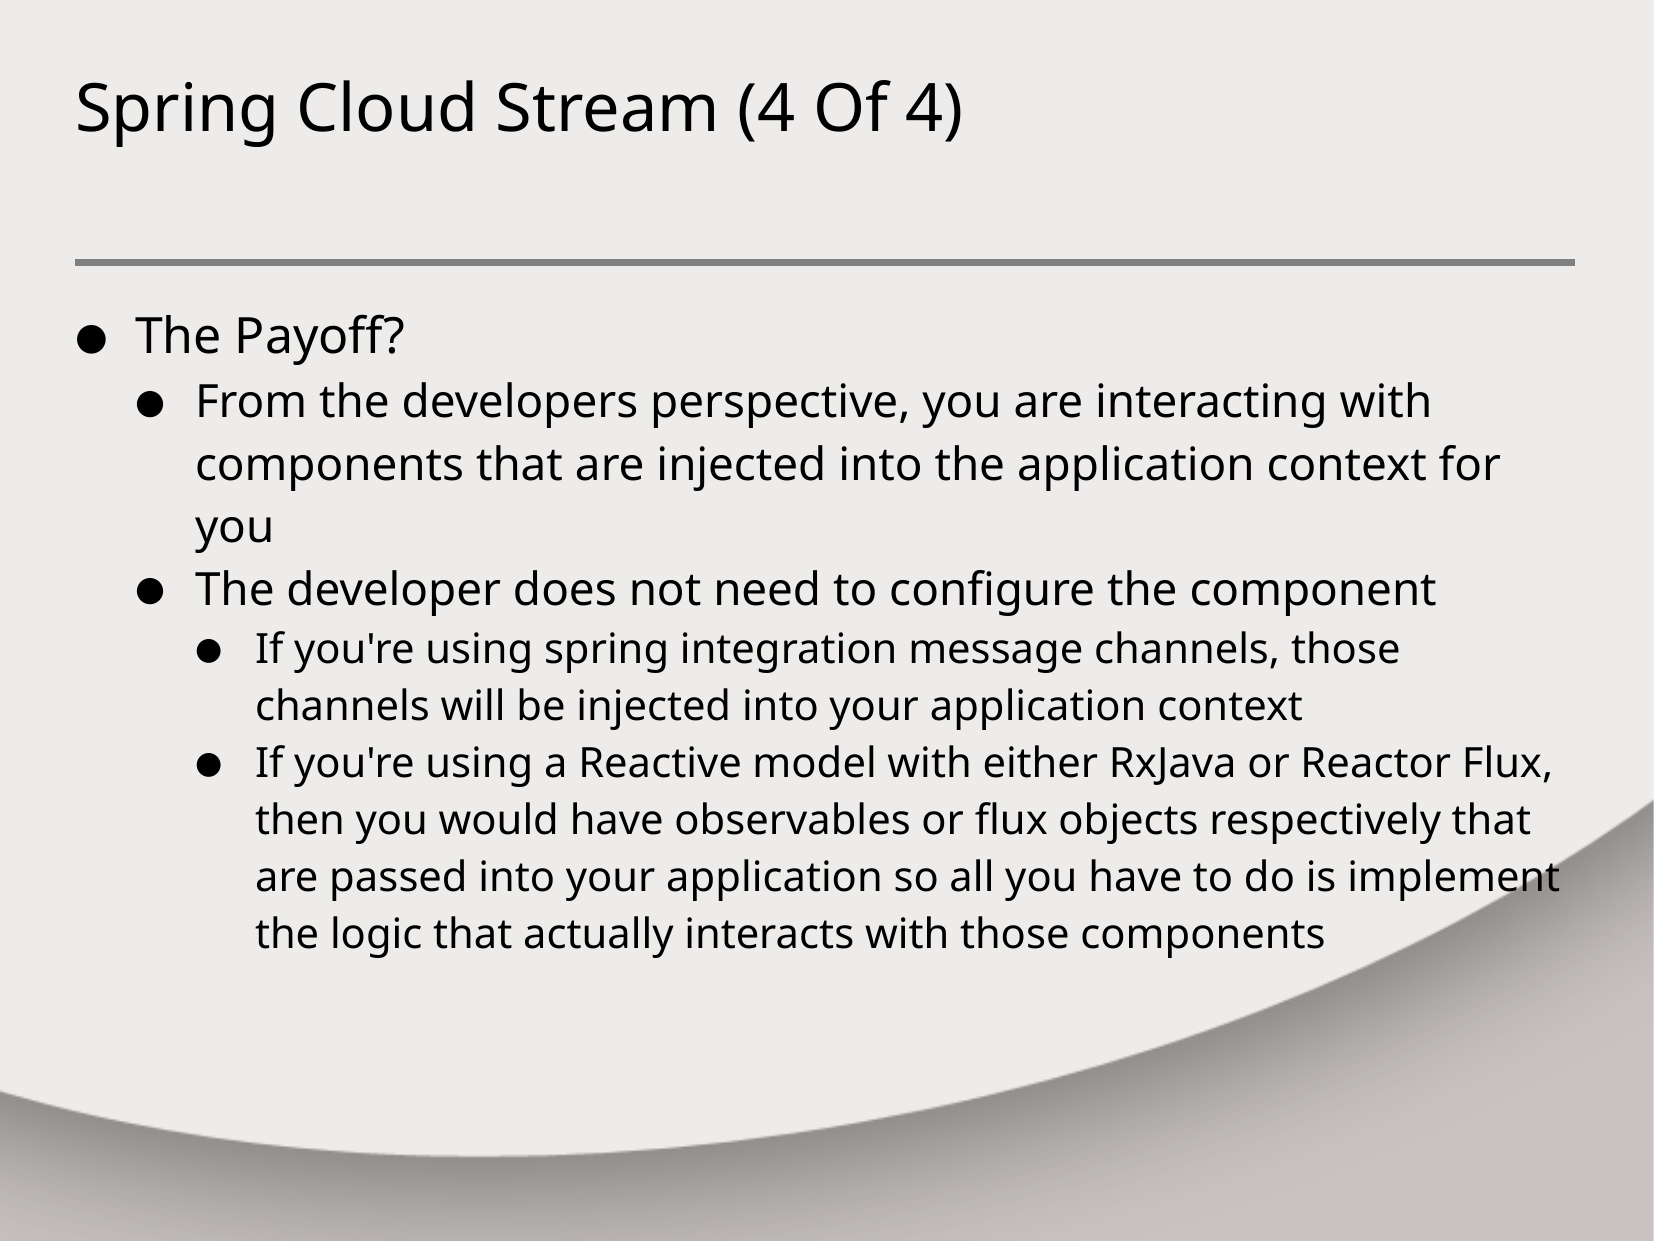

# Spring Cloud Stream (4 Of 4)
The Payoff?
From the developers perspective, you are interacting with components that are injected into the application context for you
The developer does not need to configure the component
If you're using spring integration message channels, those channels will be injected into your application context
If you're using a Reactive model with either RxJava or Reactor Flux, then you would have observables or flux objects respectively that are passed into your application so all you have to do is implement the logic that actually interacts with those components